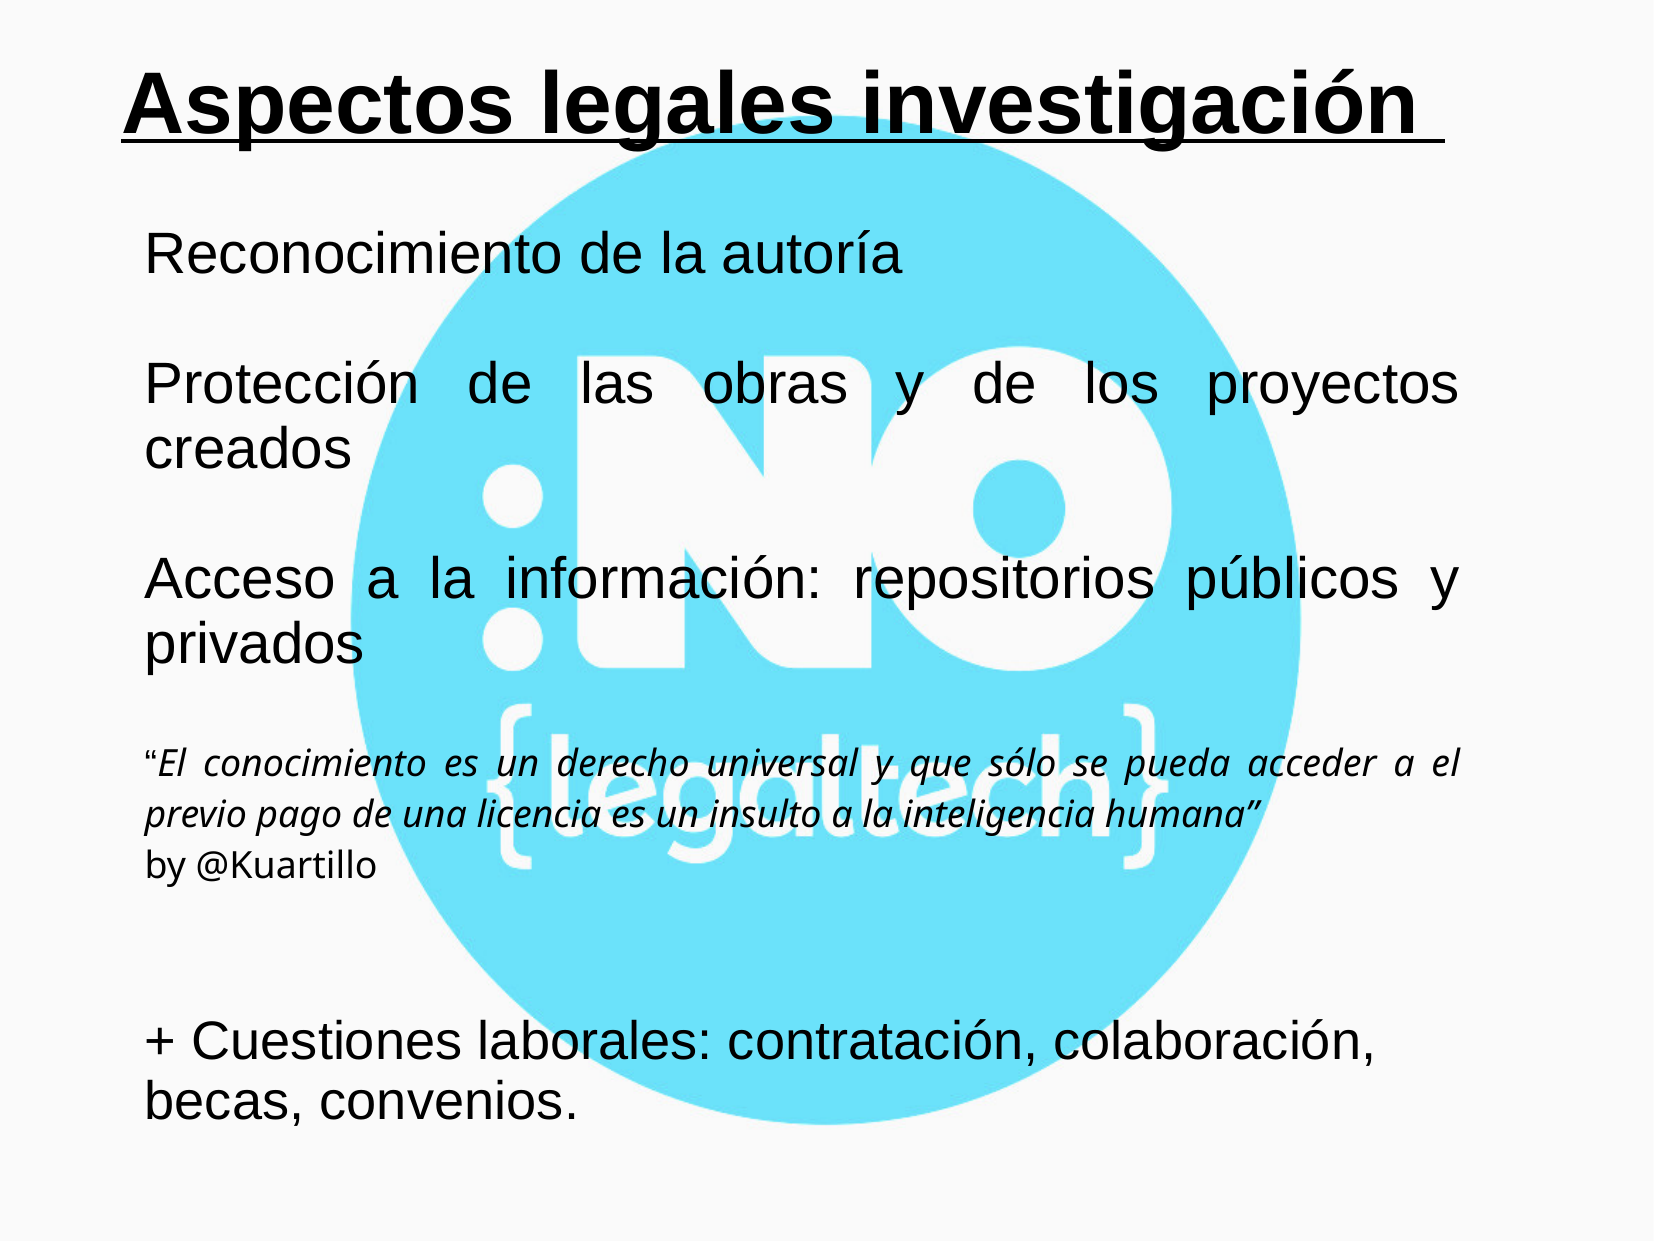

Aspectos legales investigación
Reconocimiento de la autoría
Protección de las obras y de los proyectos creados
Acceso a la información: repositorios públicos y privados
“El conocimiento es un derecho universal y que sólo se pueda acceder a el previo pago de una licencia es un insulto a la inteligencia humana”
by @Kuartillo
+ Cuestiones laborales: contratación, colaboración, becas, convenios.